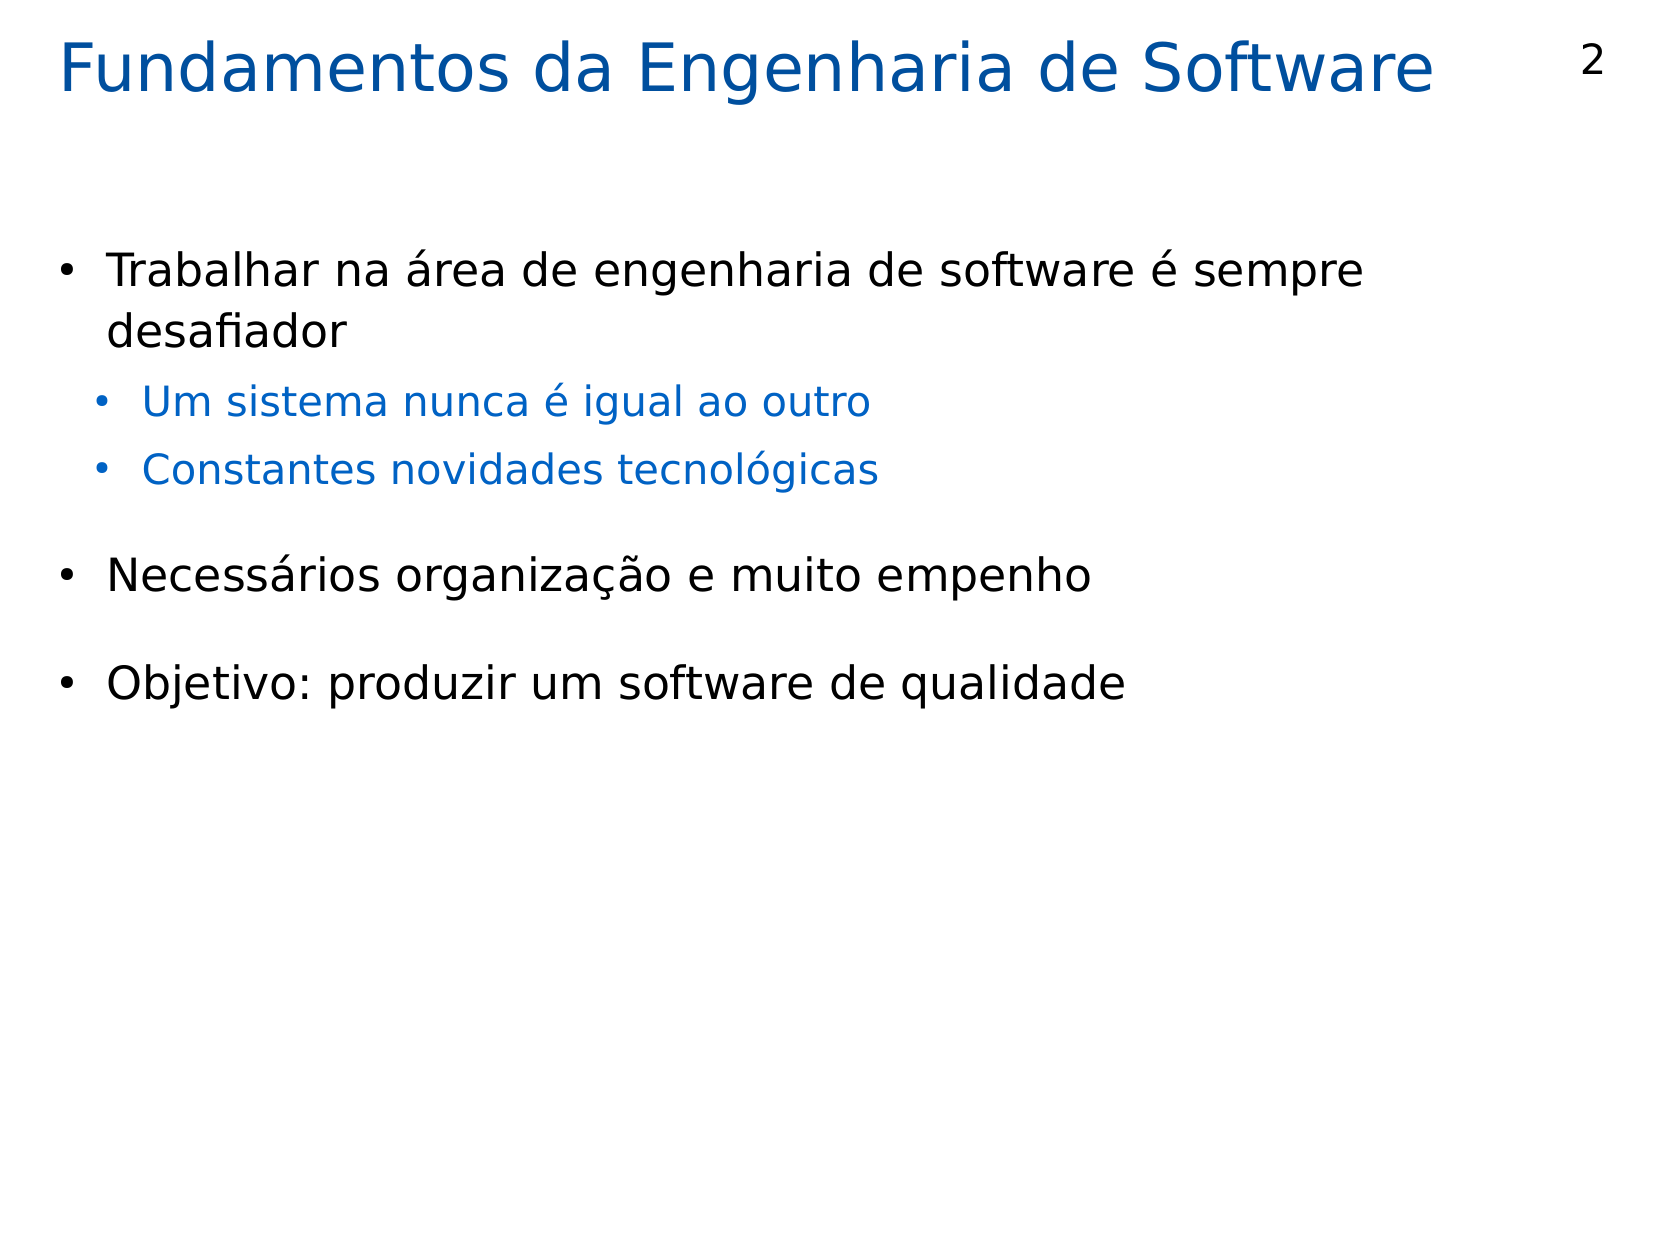

# Fundamentos da Engenharia de Software
2
Trabalhar na área de engenharia de software é sempre desafiador
Um sistema nunca é igual ao outro
Constantes novidades tecnológicas
Necessários organização e muito empenho
Objetivo: produzir um software de qualidade